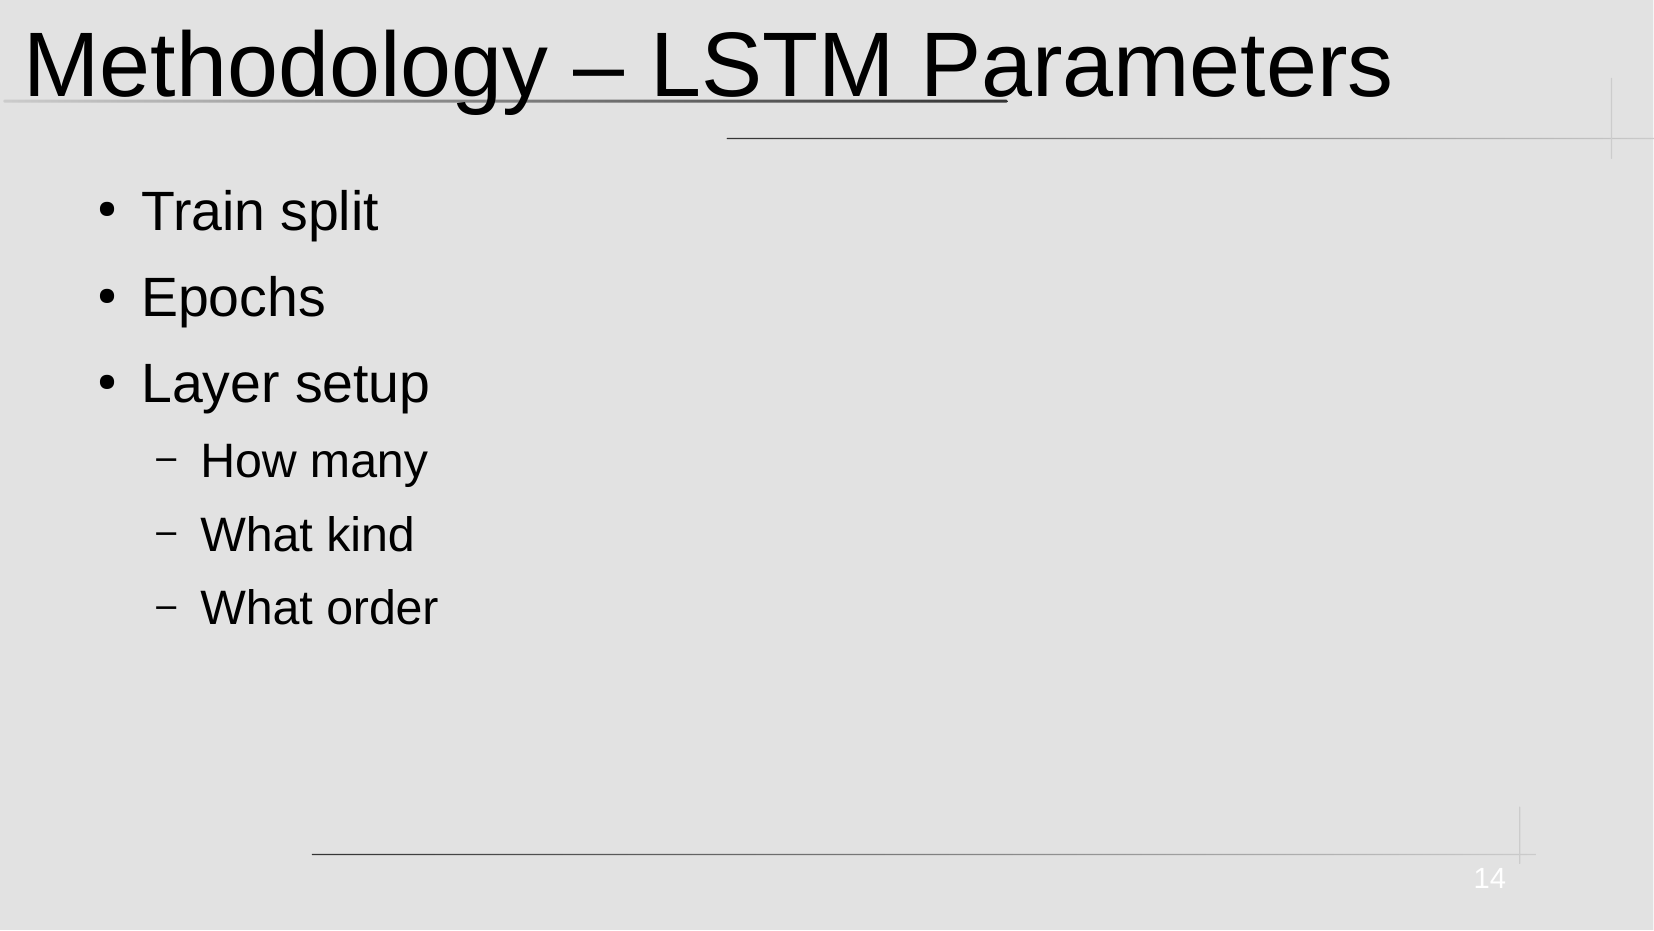

# Methodology – LSTM Parameters
Train split
Epochs
Layer setup
How many
What kind
What order
14